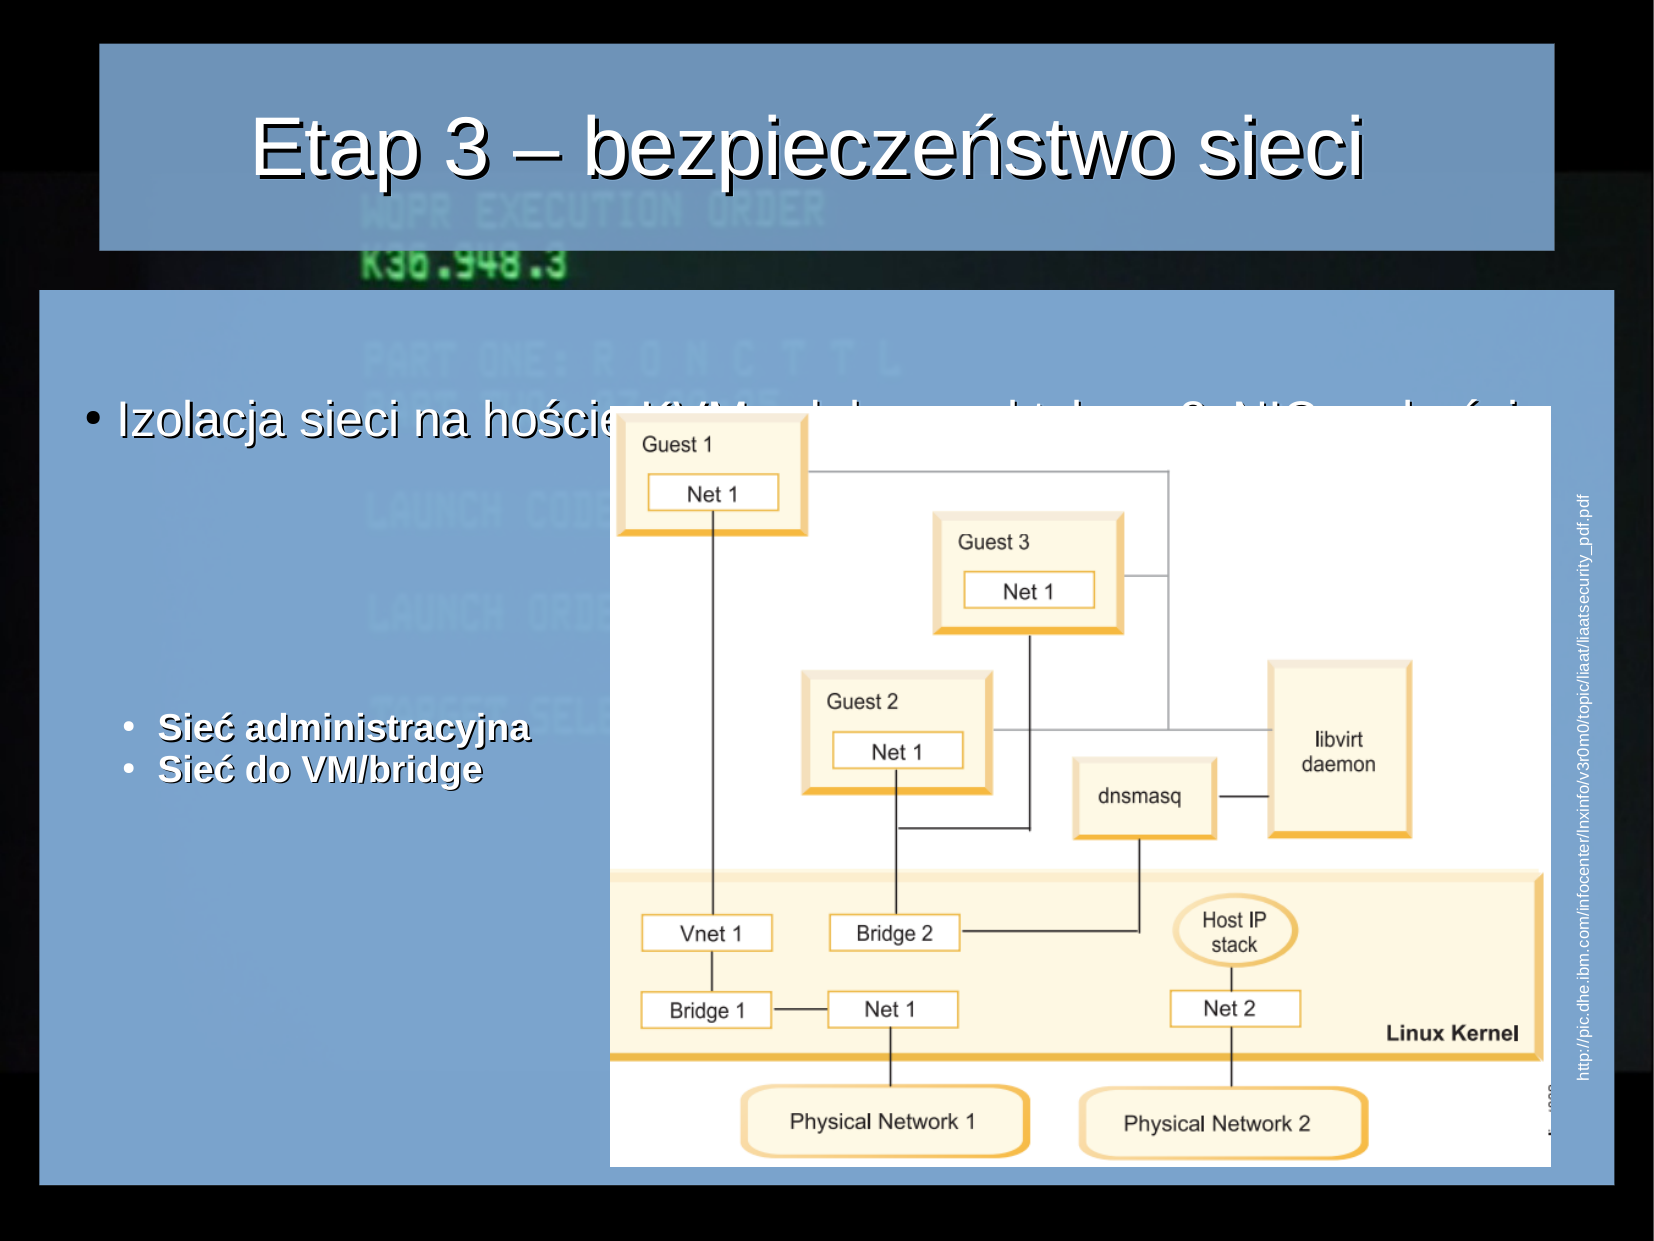

# Etap 3 – bezpieczeństwo sieci
 Izolacja sieci na hoście KVM - dobra praktyka – 2xNIC na hoście
http://pic.dhe.ibm.com/infocenter/lnxinfo/v3r0m0/topic/liaat/liaatsecurity_pdf.pdf
Sieć administracyjna
Sieć do VM/bridge